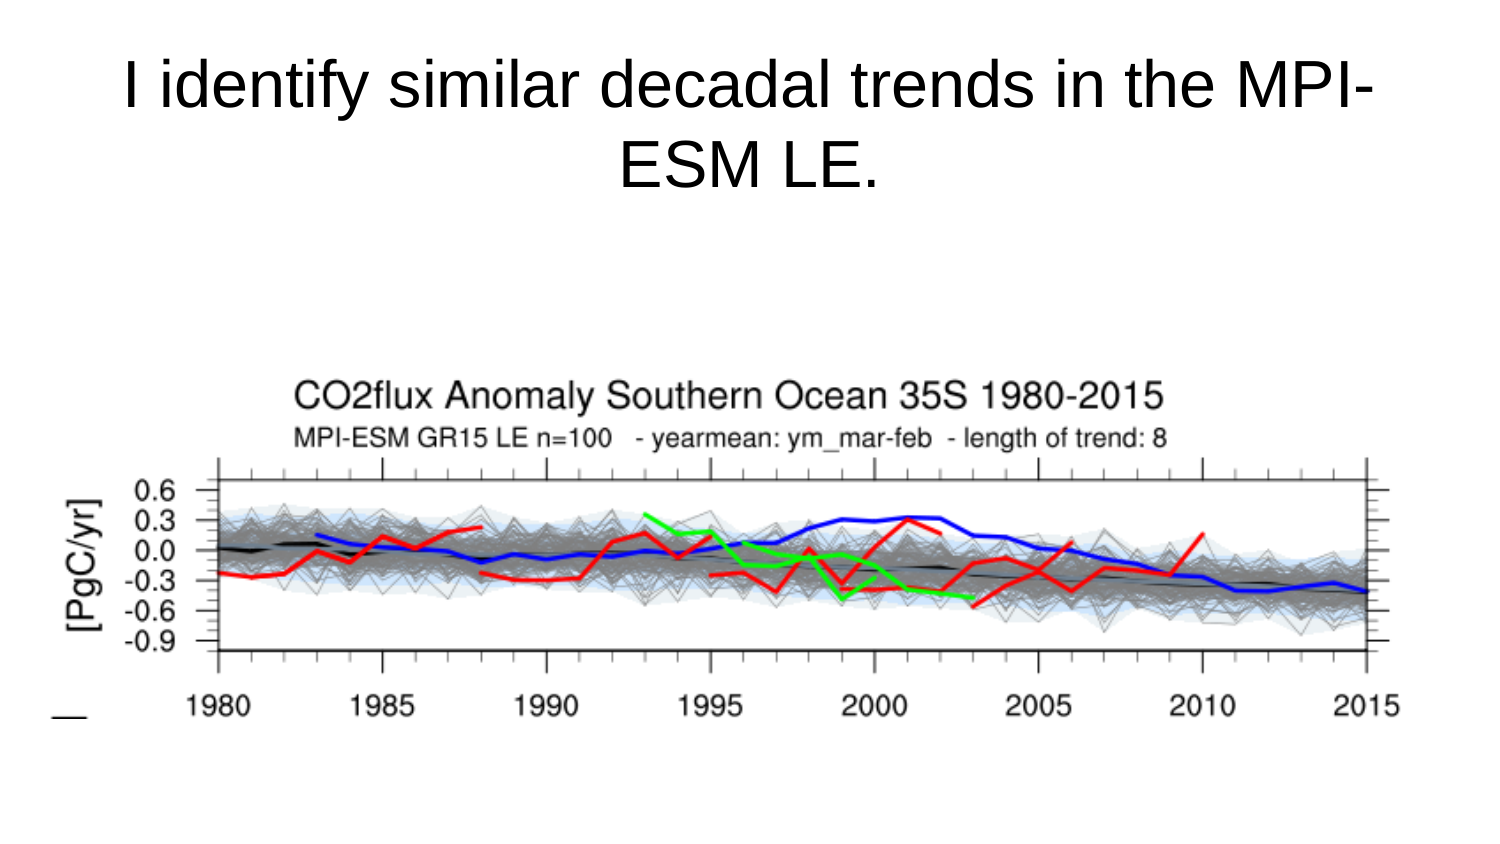

# I identify similar decadal trends in the MPI-ESM LE.